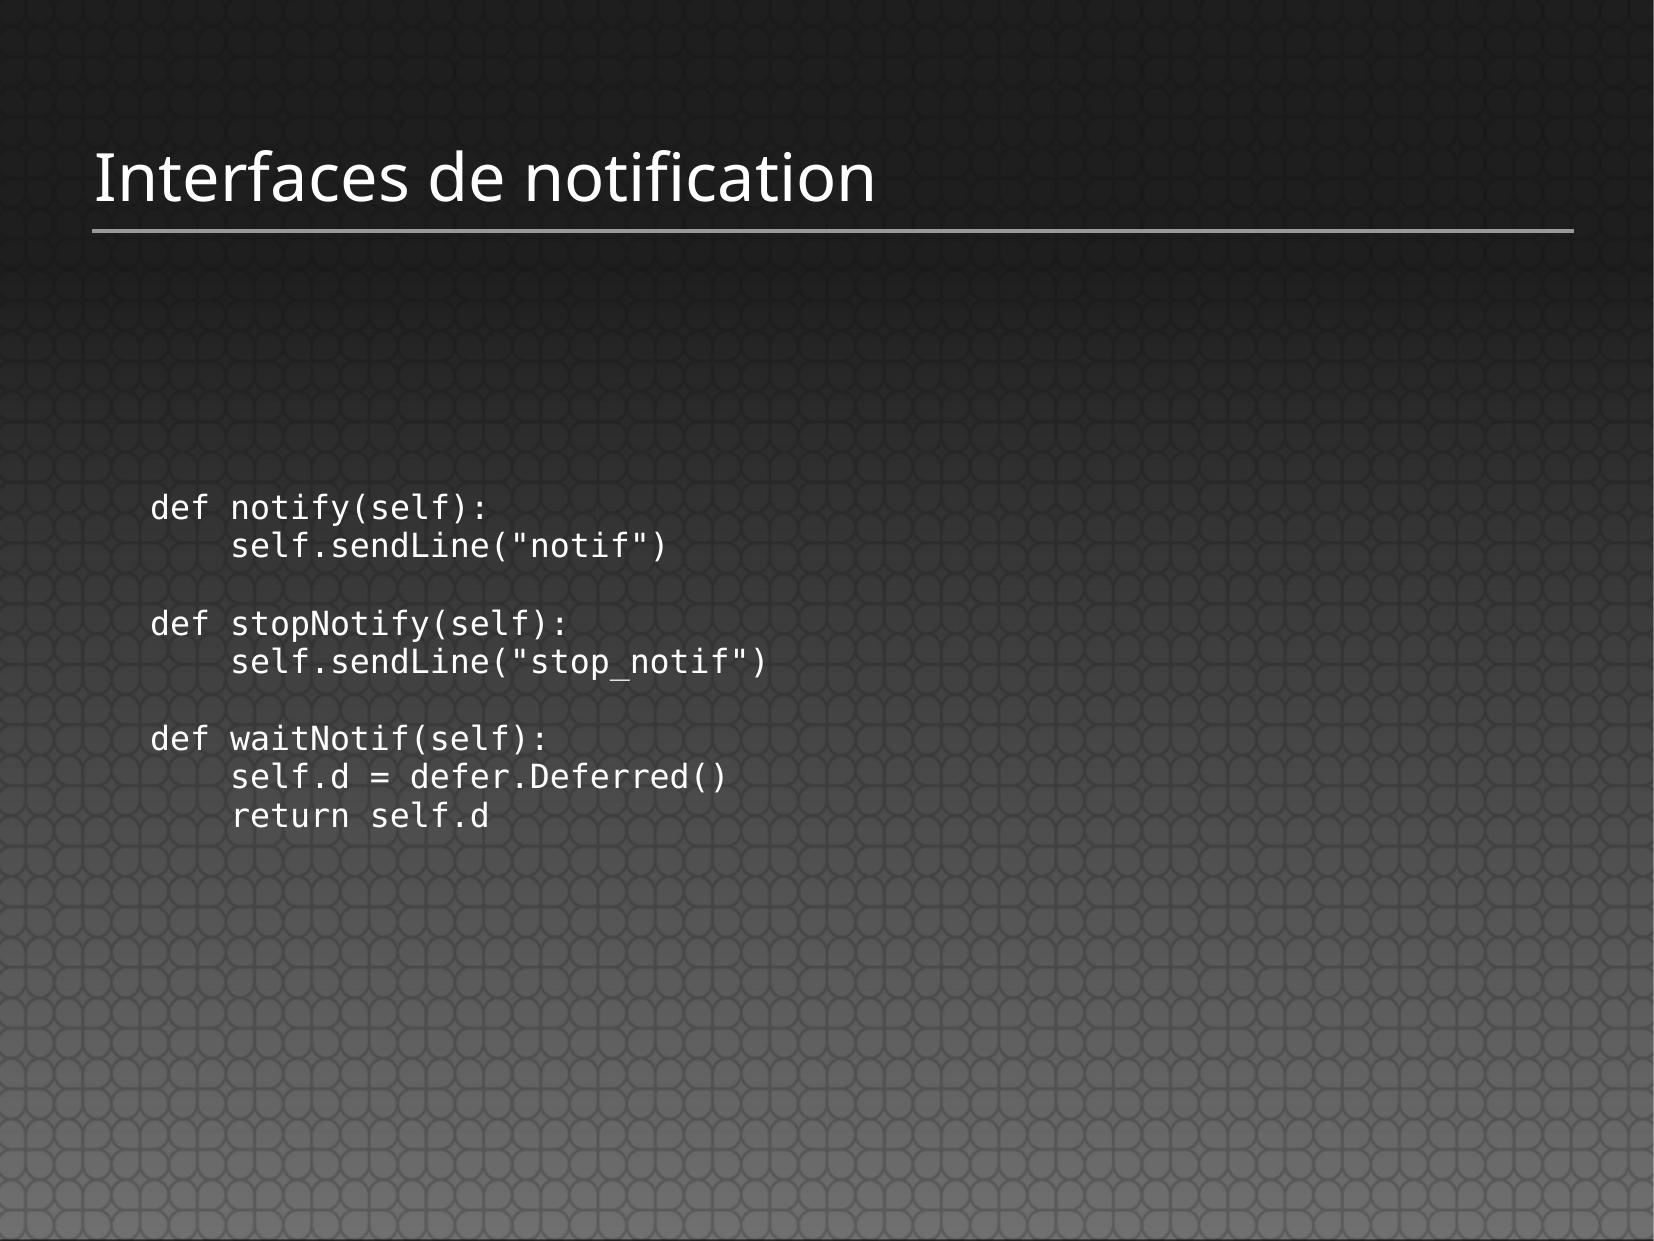

# Interfaces de notification
 def notify(self):
 self.sendLine("notif")
 def stopNotify(self):
 self.sendLine("stop_notif")
 def waitNotif(self):
 self.d = defer.Deferred()
 return self.d